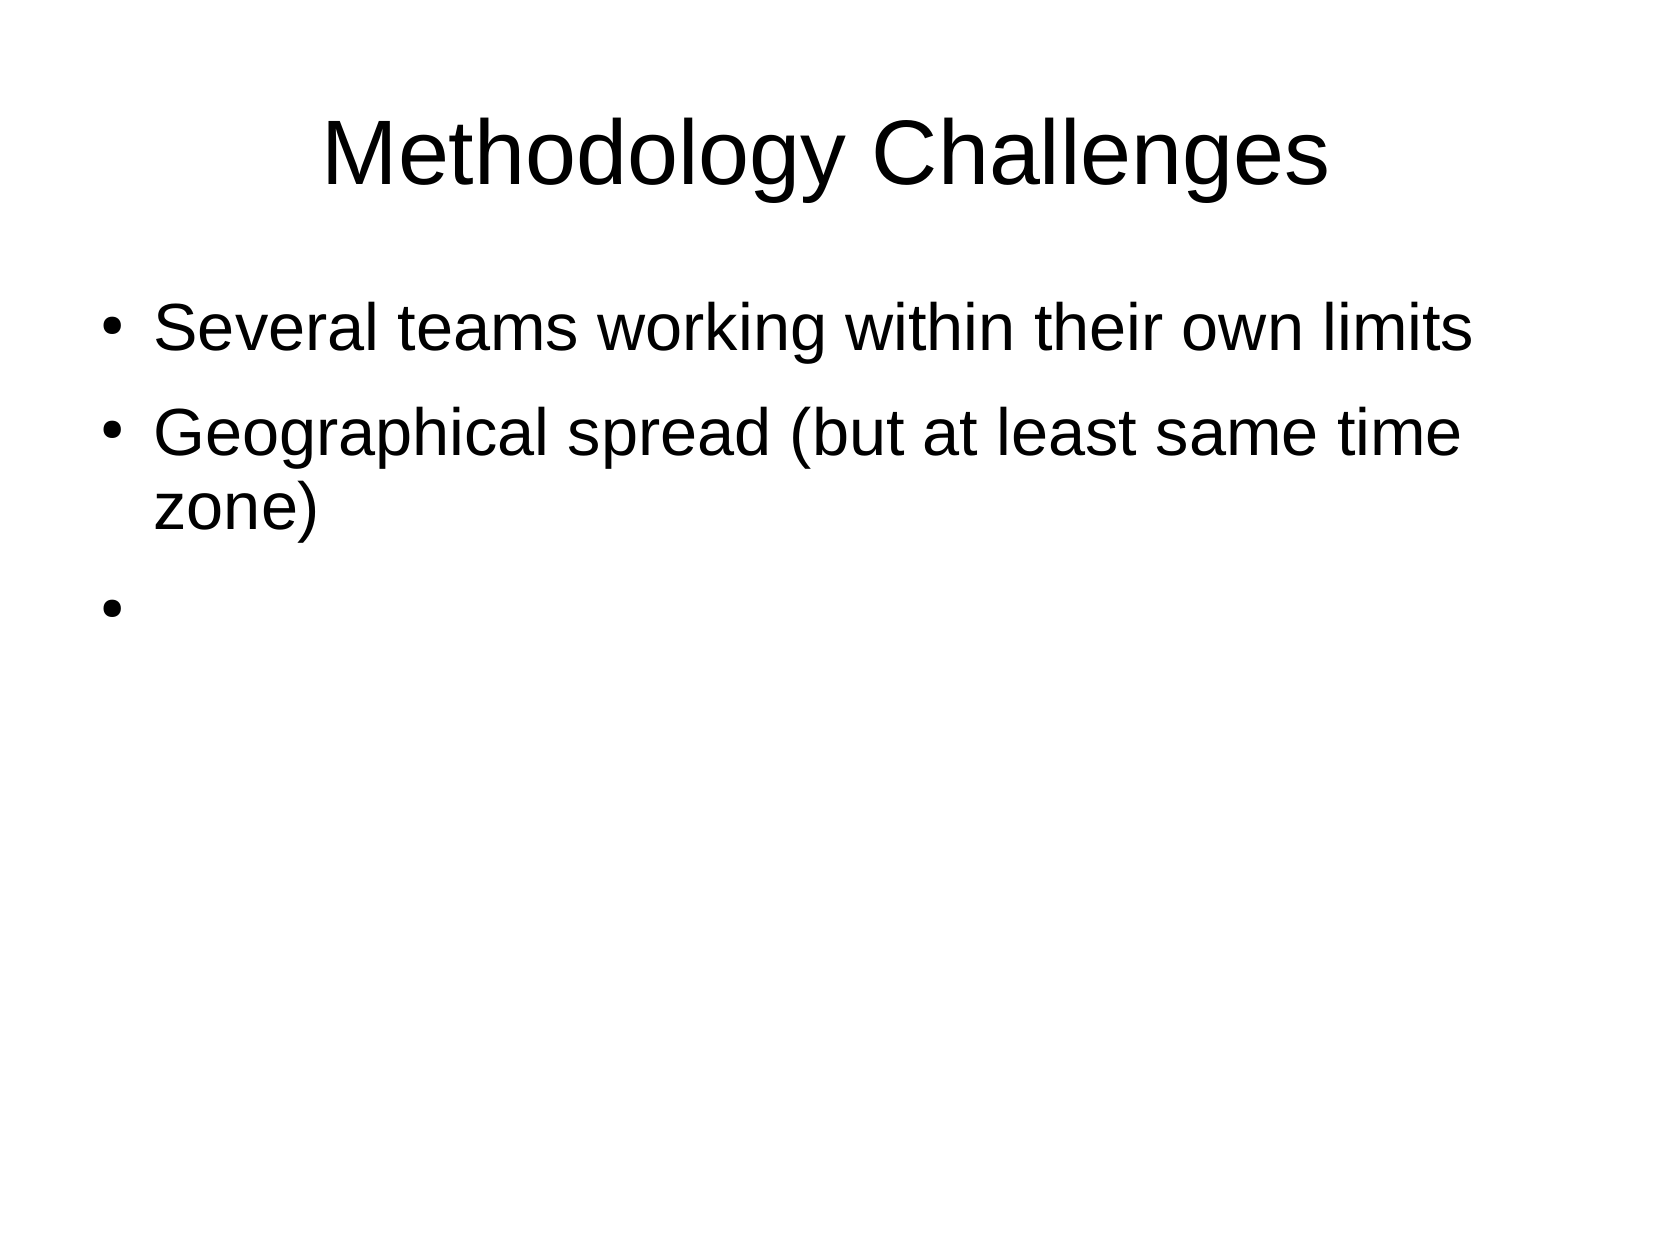

# Methodology Challenges
Several teams working within their own limits
Geographical spread (but at least same time zone)